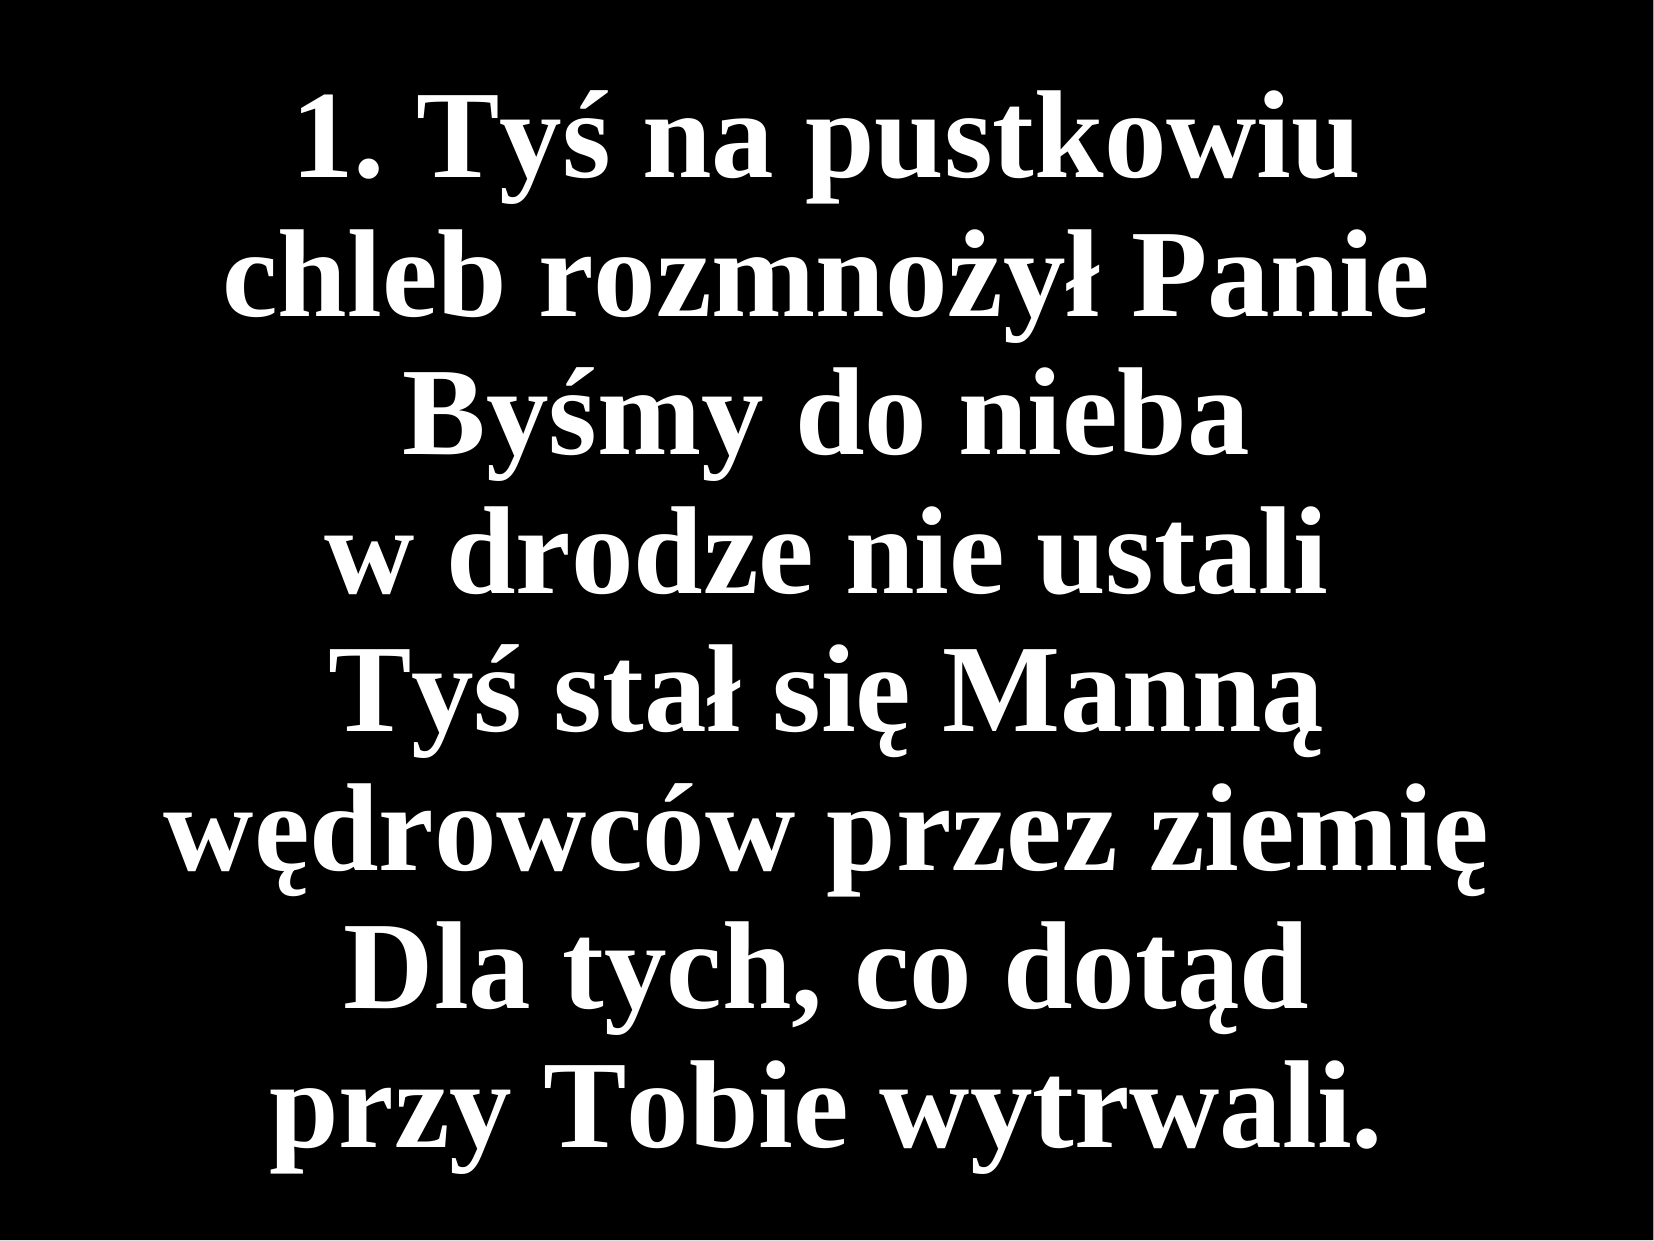

# 1. Tyś na pustkowiu chleb rozmnożył Panie Byśmy do nieba w drodze nie ustali Tyś stał się Manną wędrowców przez ziemię Dla tych, co dotąd przy Tobie wytrwali.